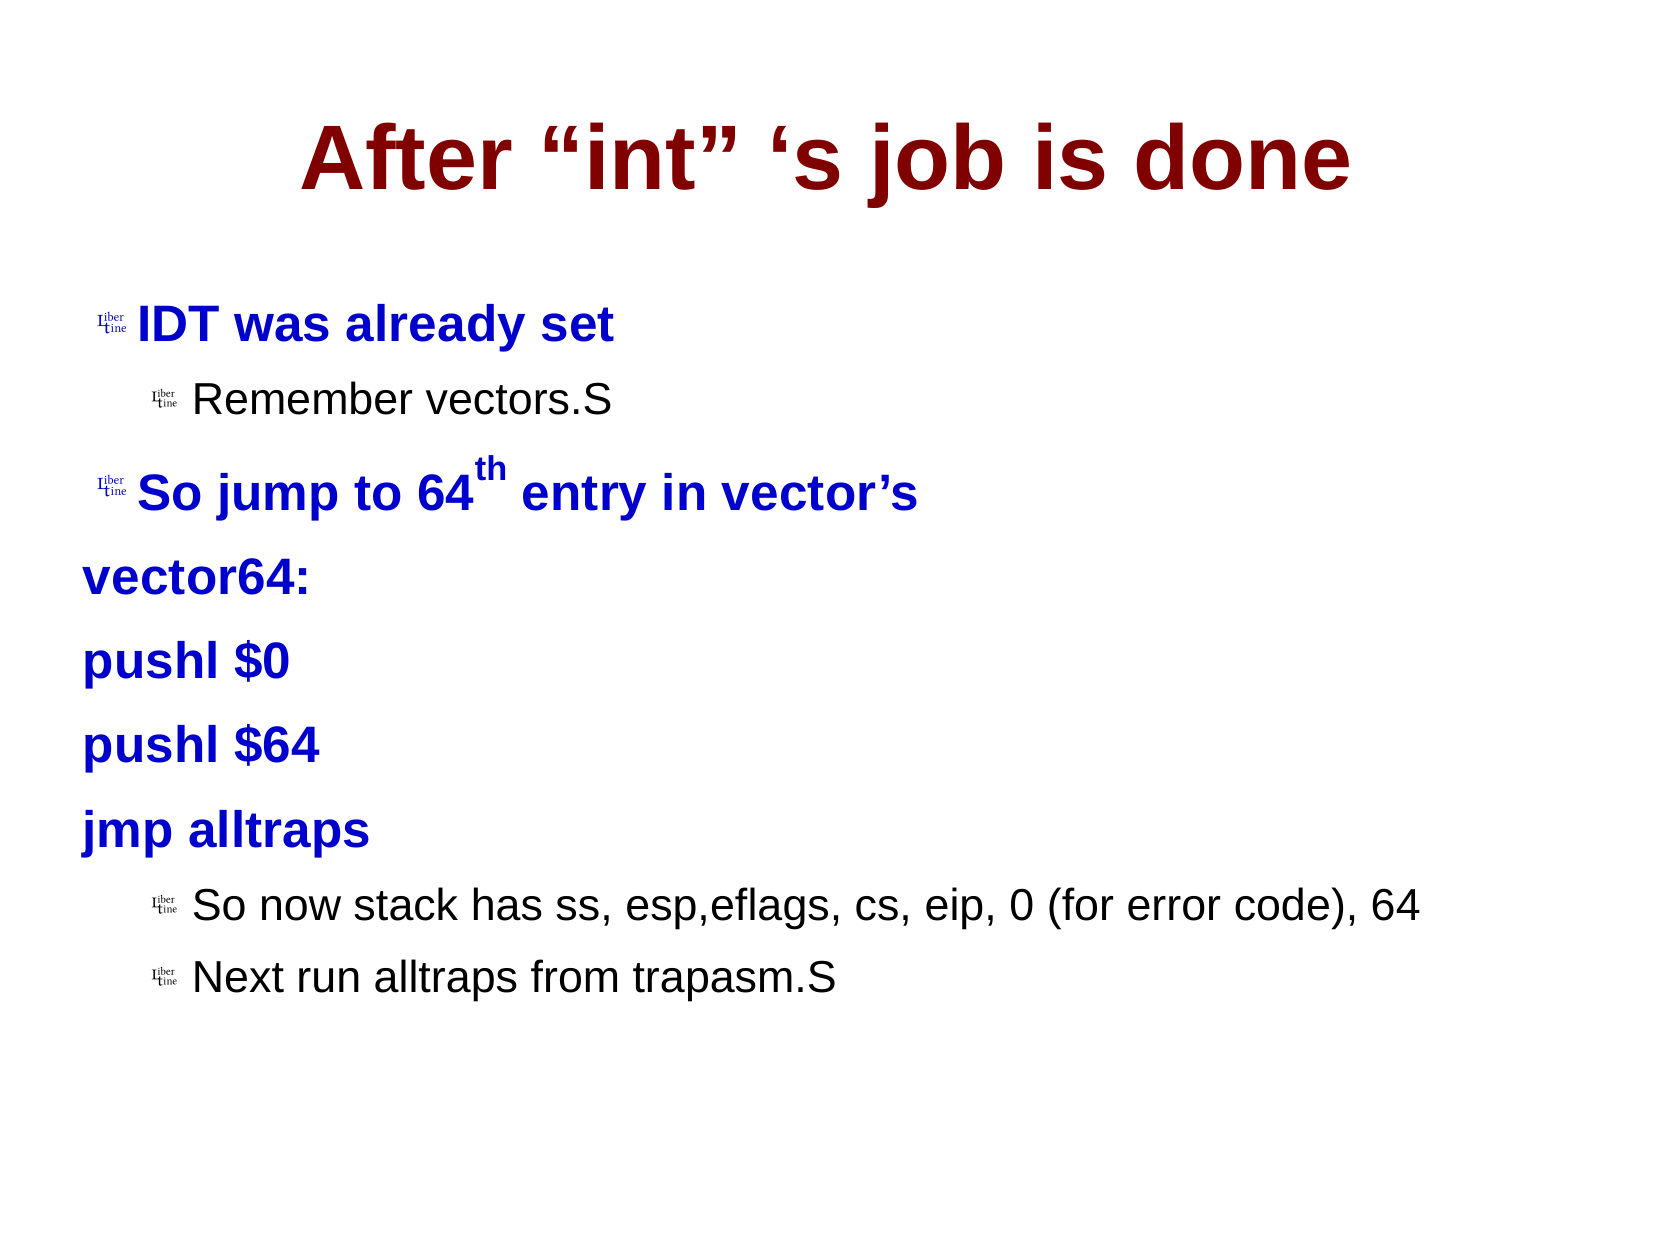

# After “int” ‘s job is done
IDT was already set
Remember vectors.S
So jump to 64th entry in vector’s
vector64:
pushl $0
pushl $64
jmp alltraps
So now stack has ss, esp,eflags, cs, eip, 0 (for error code), 64
Next run alltraps from trapasm.S